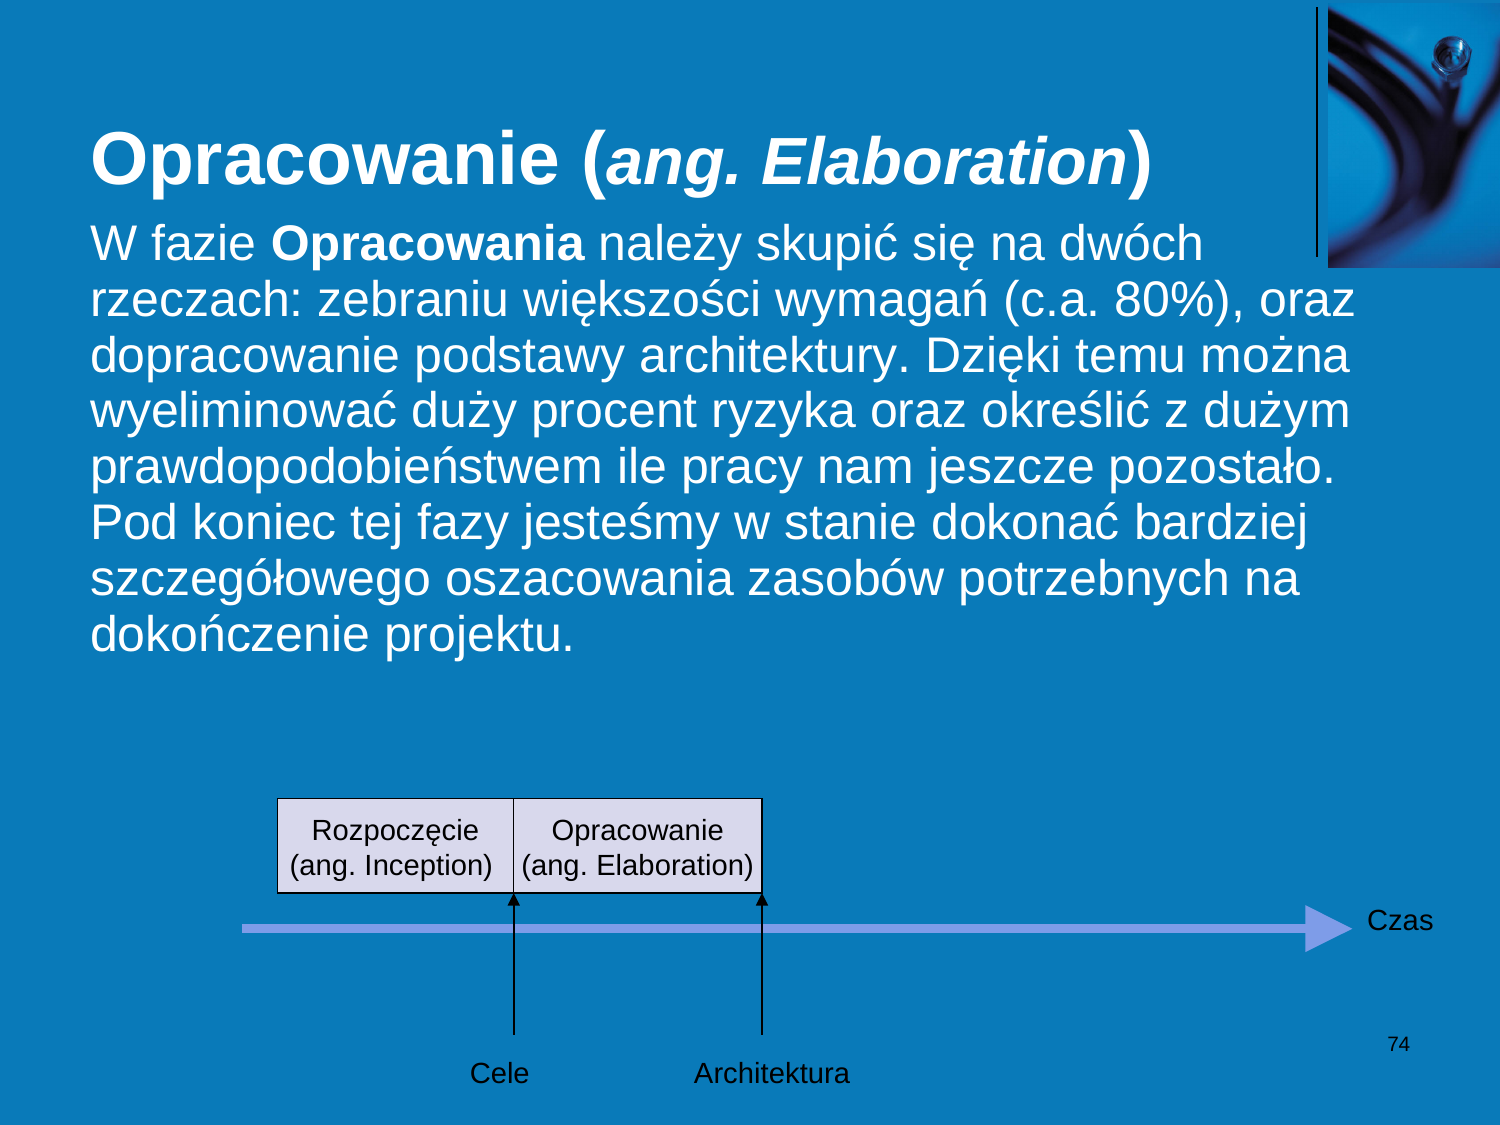

# Opracowanie (ang. Elaboration)
W fazie Opracowania należy skupić się na dwóch rzeczach: zebraniu większości wymagań (c.a. 80%), oraz dopracowanie podstawy architektury. Dzięki temu można wyeliminować duży procent ryzyka oraz określić z dużym prawdopodobieństwem ile pracy nam jeszcze pozostało. Pod koniec tej fazy jesteśmy w stanie dokonać bardziej szczegółowego oszacowania zasobów potrzebnych na dokończenie projektu.
Rozpoczęcie
(ang. Inception)
Opracowanie
(ang. Elaboration)
Czas
74
Cele
Architektura